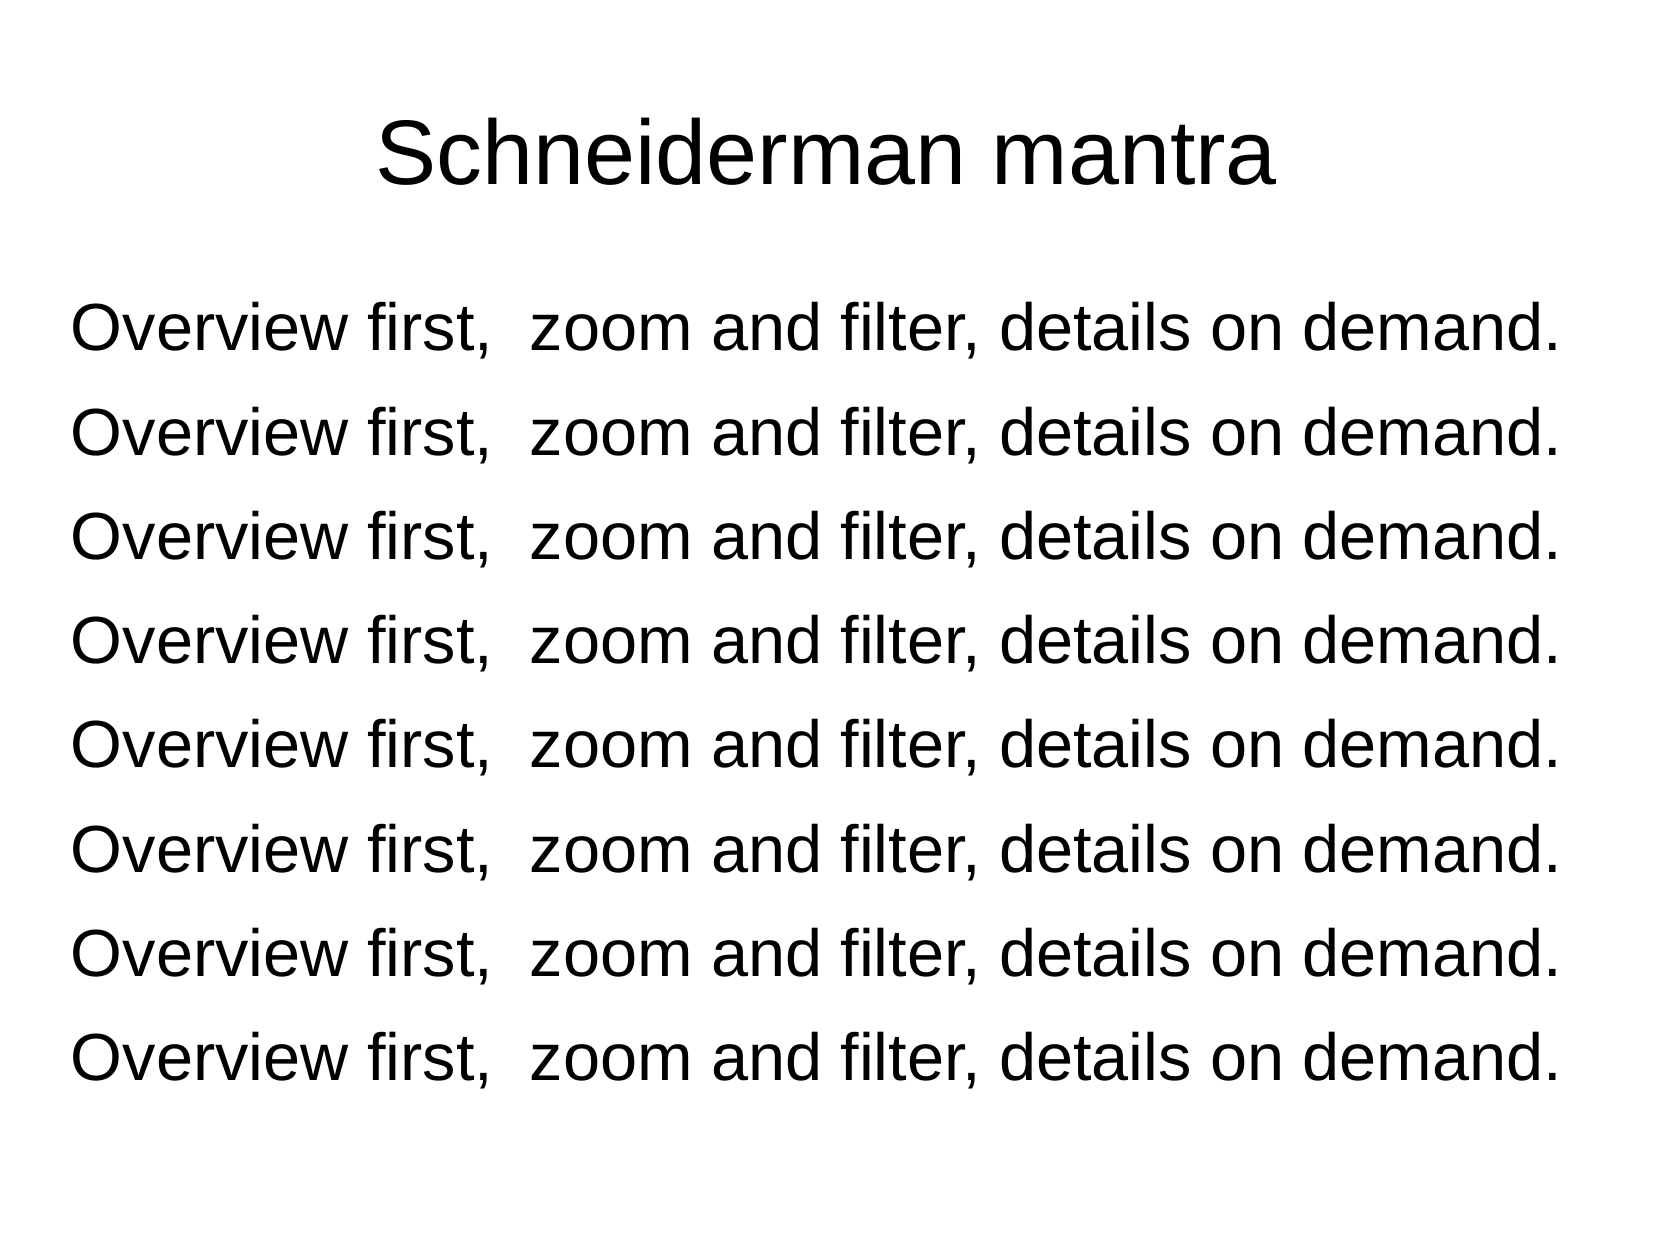

# Schneiderman mantra
Overview first, zoom and filter, details on demand.
Overview first, zoom and filter, details on demand.
Overview first, zoom and filter, details on demand.
Overview first, zoom and filter, details on demand.
Overview first, zoom and filter, details on demand.
Overview first, zoom and filter, details on demand.
Overview first, zoom and filter, details on demand.
Overview first, zoom and filter, details on demand.